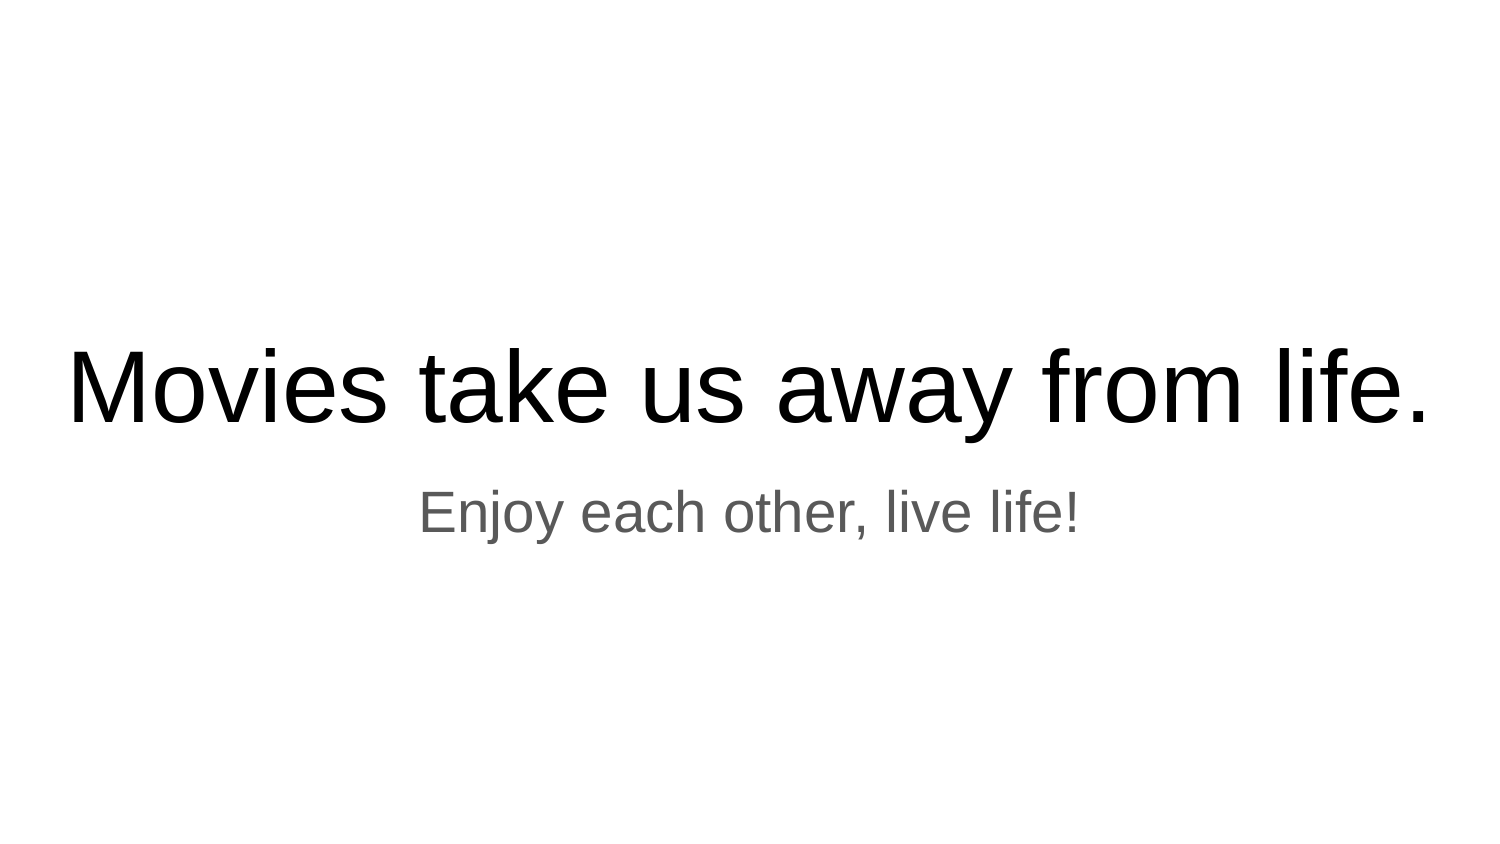

# Movies take us away from life.
Enjoy each other, live life!